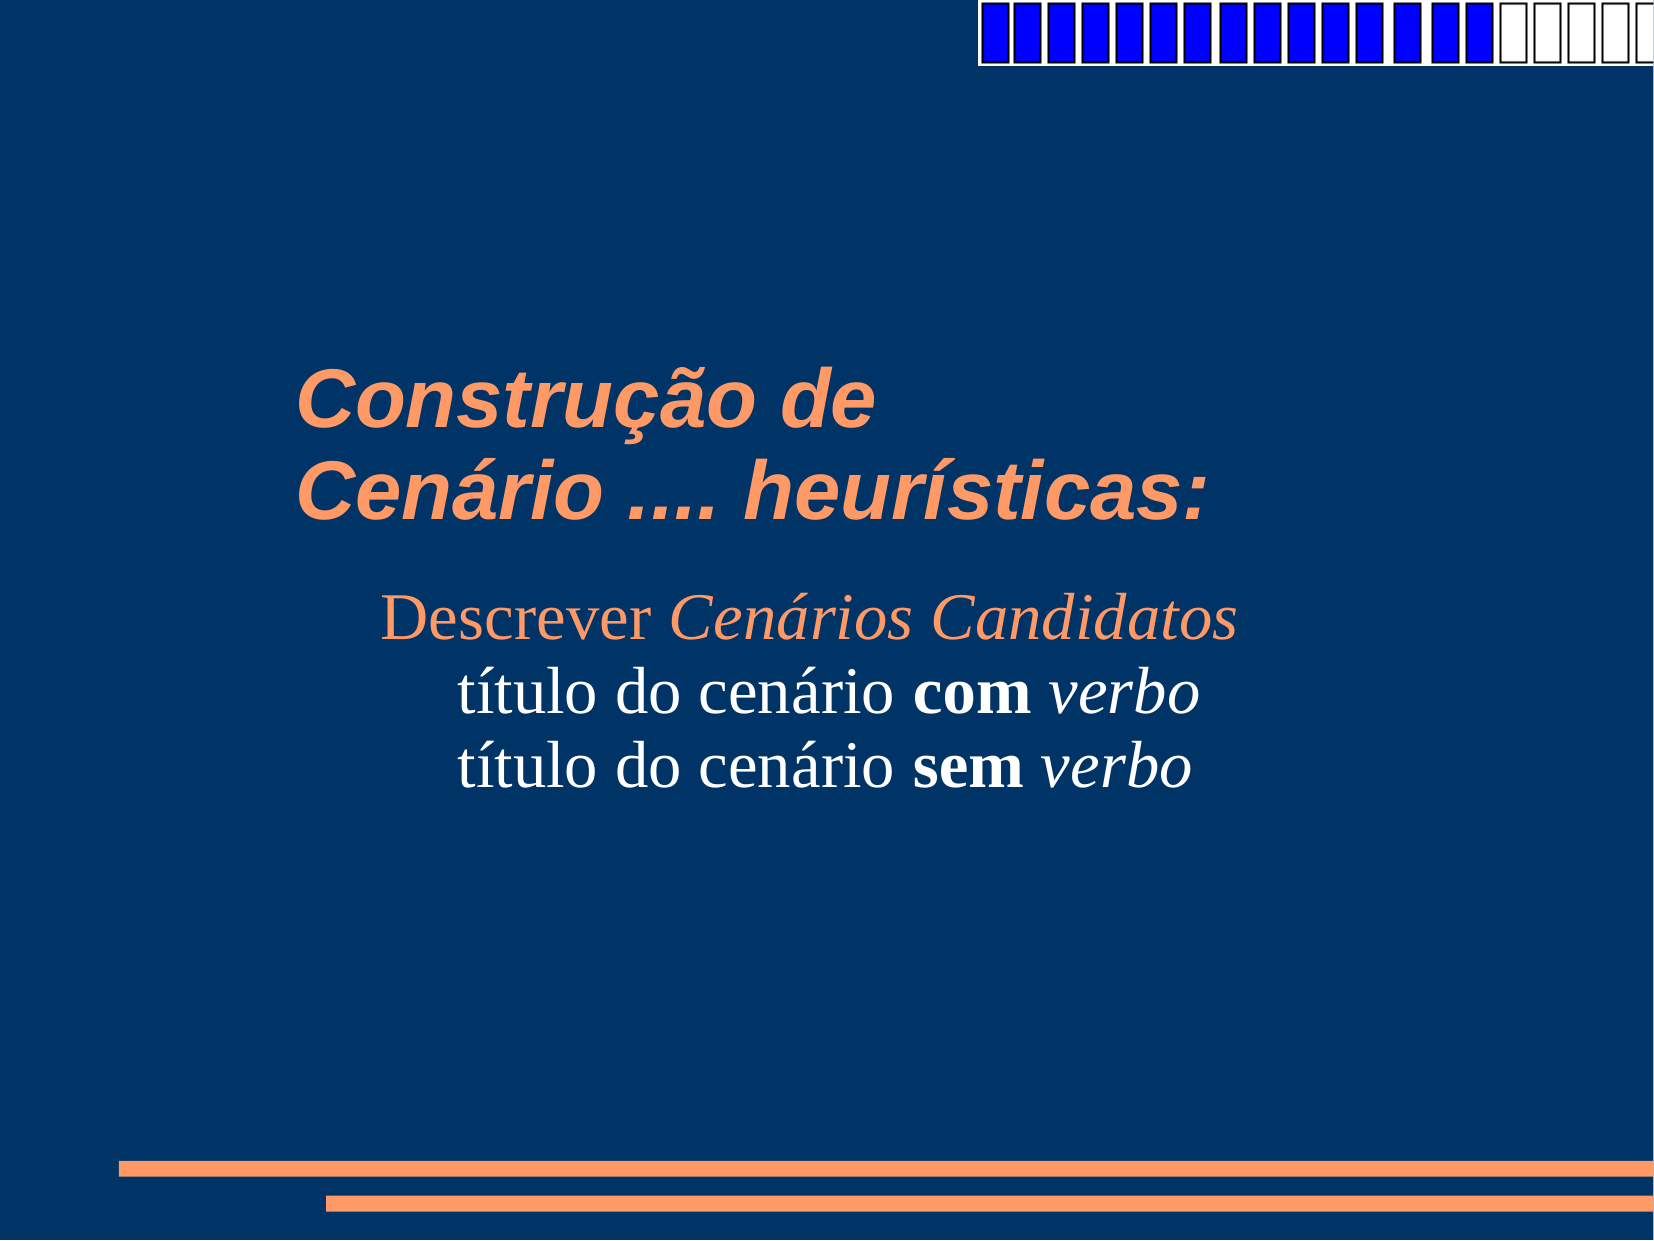

# Construção de Cenário .... heurísticas:
Descrever Cenários Candidatos
título do cenário com verbo
título do cenário sem verbo